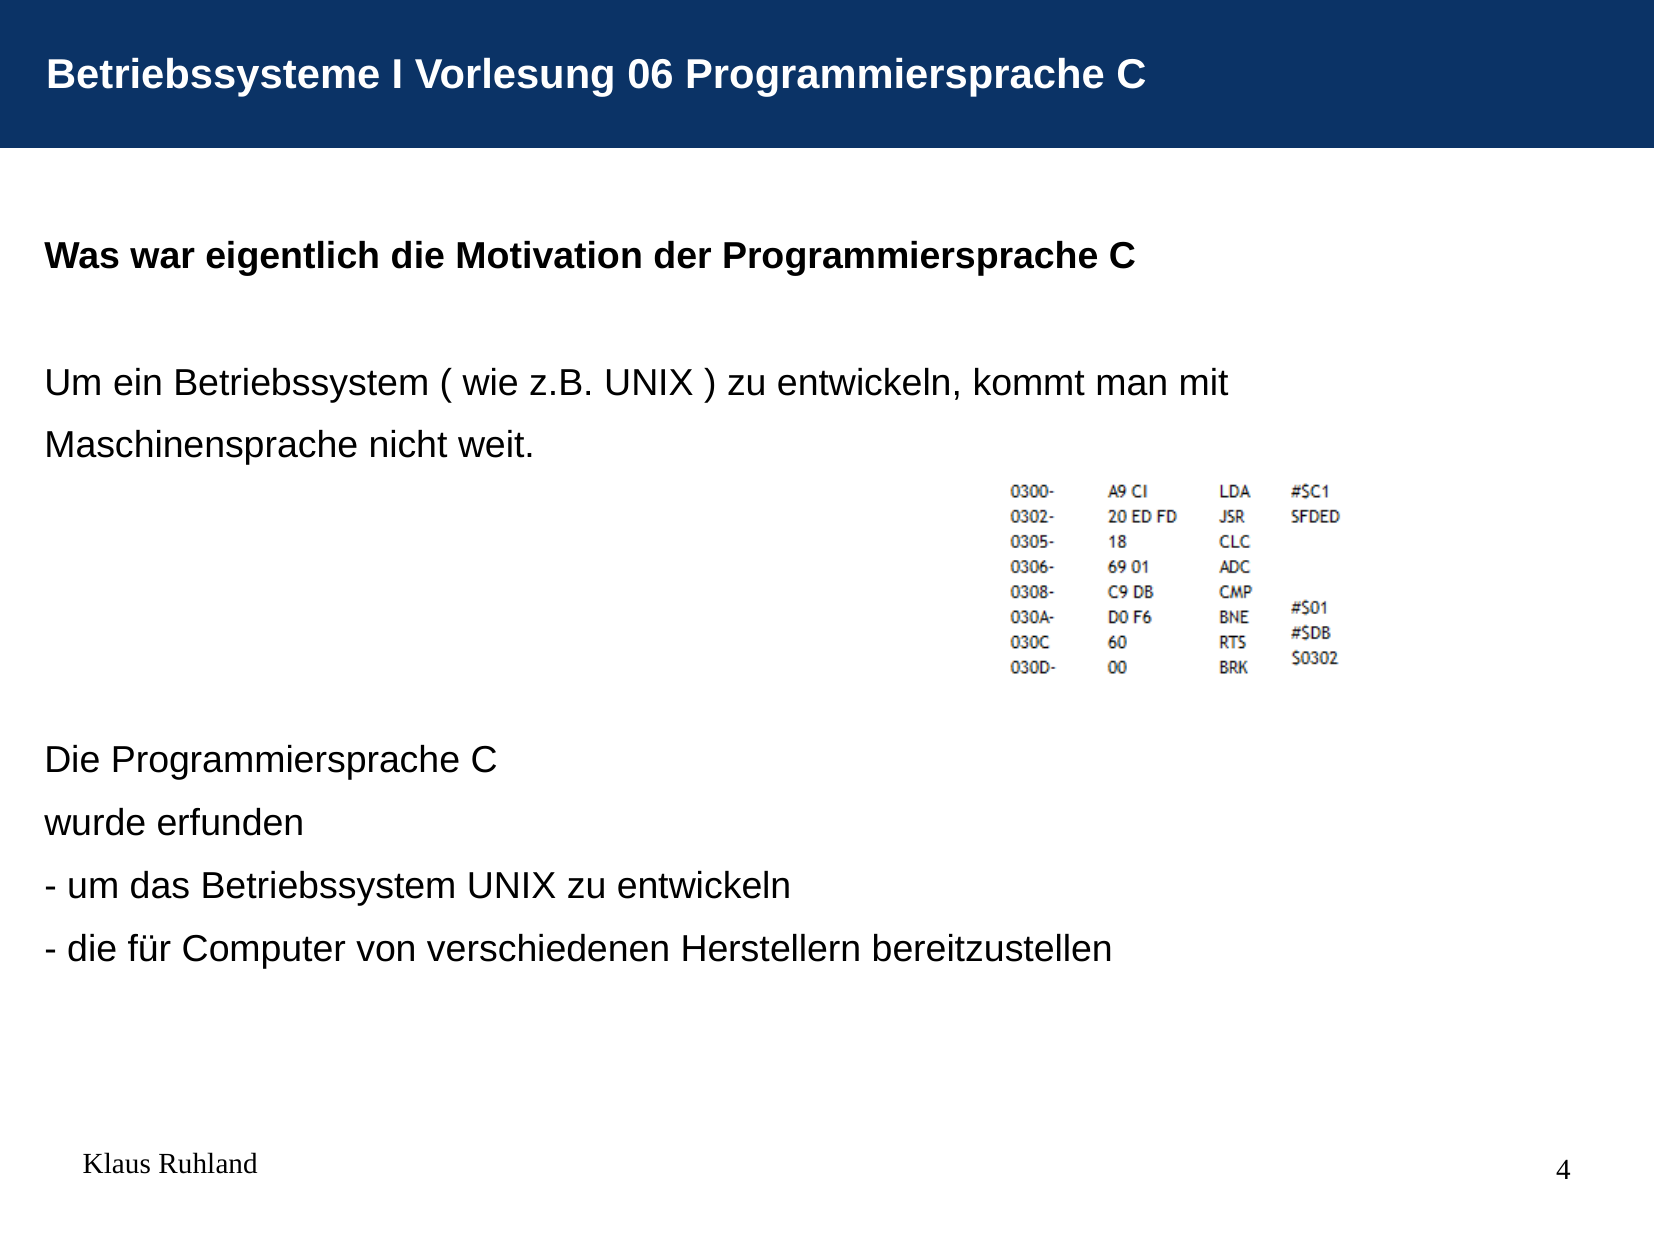

Was war eigentlich die Motivation der Programmiersprache C
Um ein Betriebssystem ( wie z.B. UNIX ) zu entwickeln, kommt man mit Maschinensprache nicht weit.
Die Programmiersprache C
wurde erfunden
- um das Betriebssystem UNIX zu entwickeln
- die für Computer von verschiedenen Herstellern bereitzustellen
4